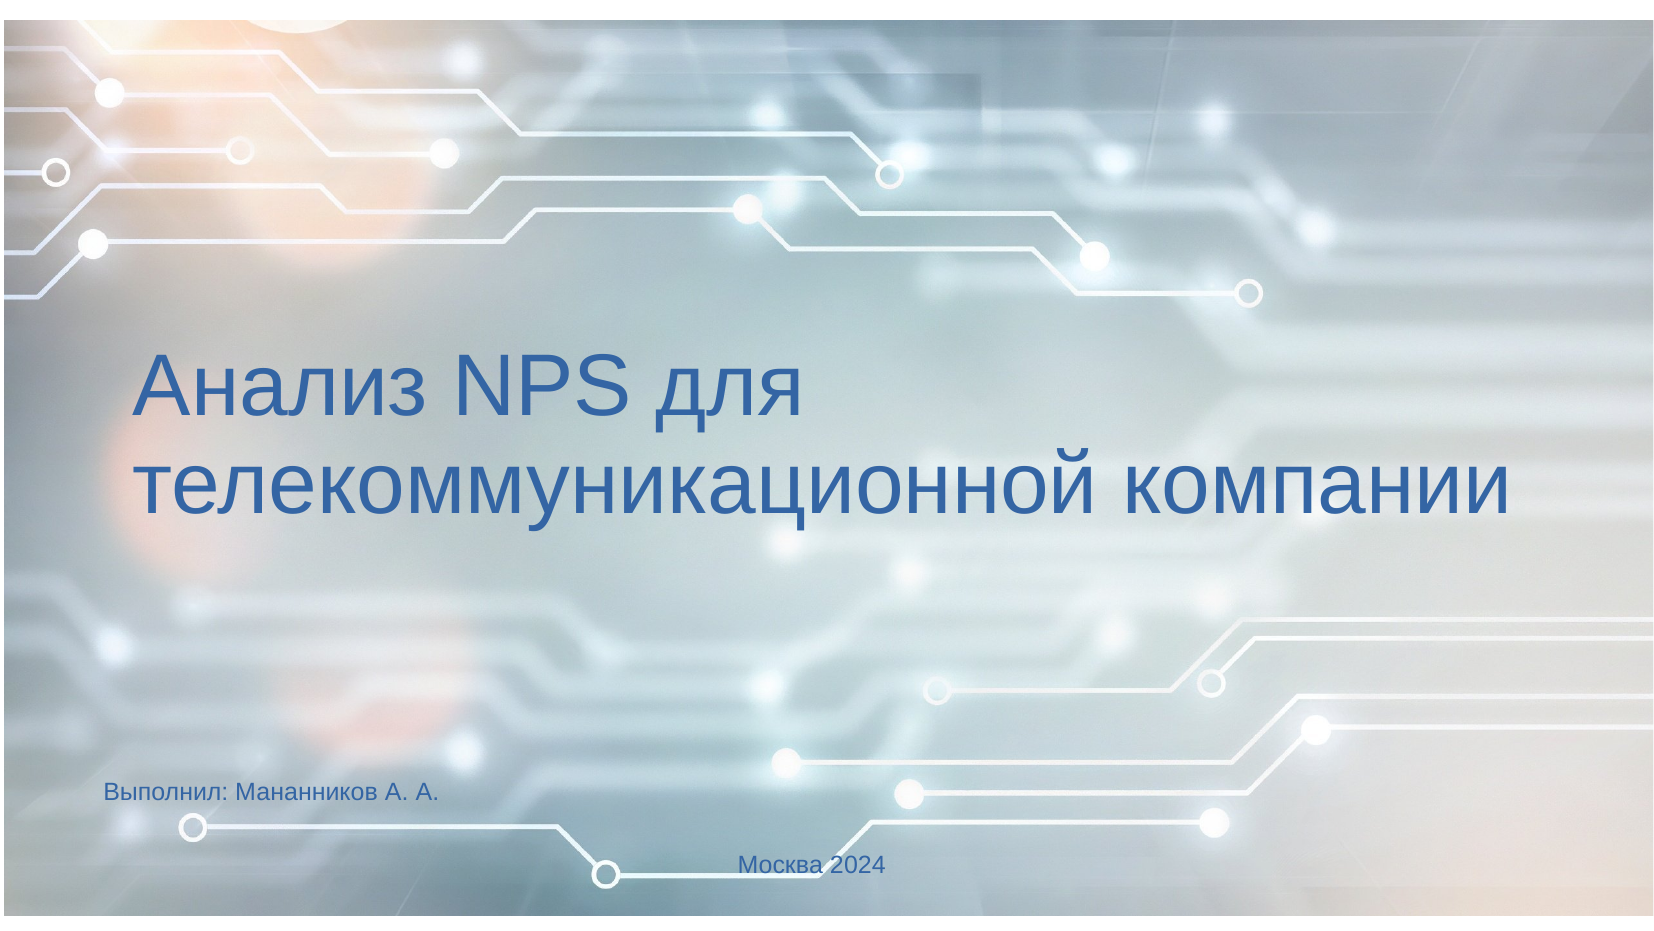

Анализ NPS для телекоммуникационной компании
Выполнил: Мананников А. А.
Москва 2024